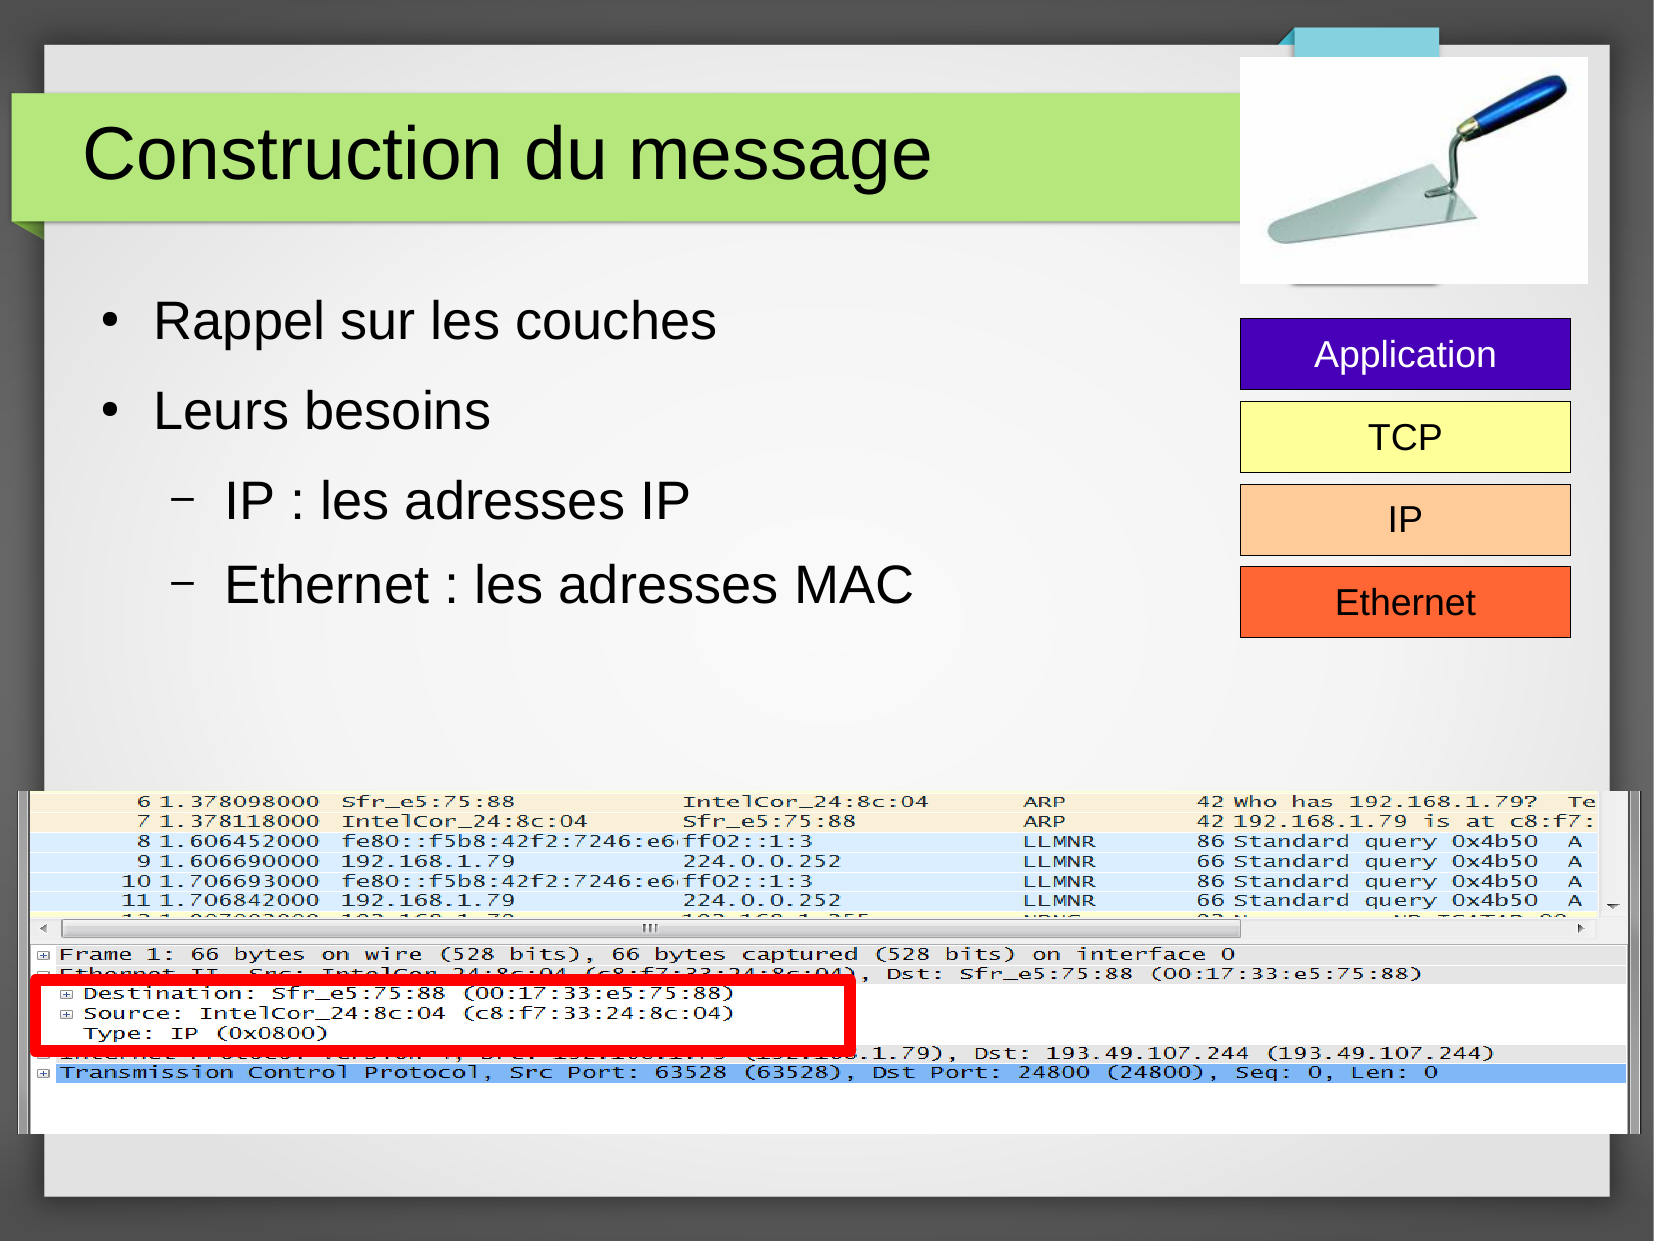

# Construction du message
Rappel sur les couches
Leurs besoins
IP : les adresses IP
Ethernet : les adresses MAC
Application
TCP
IP
Ethernet